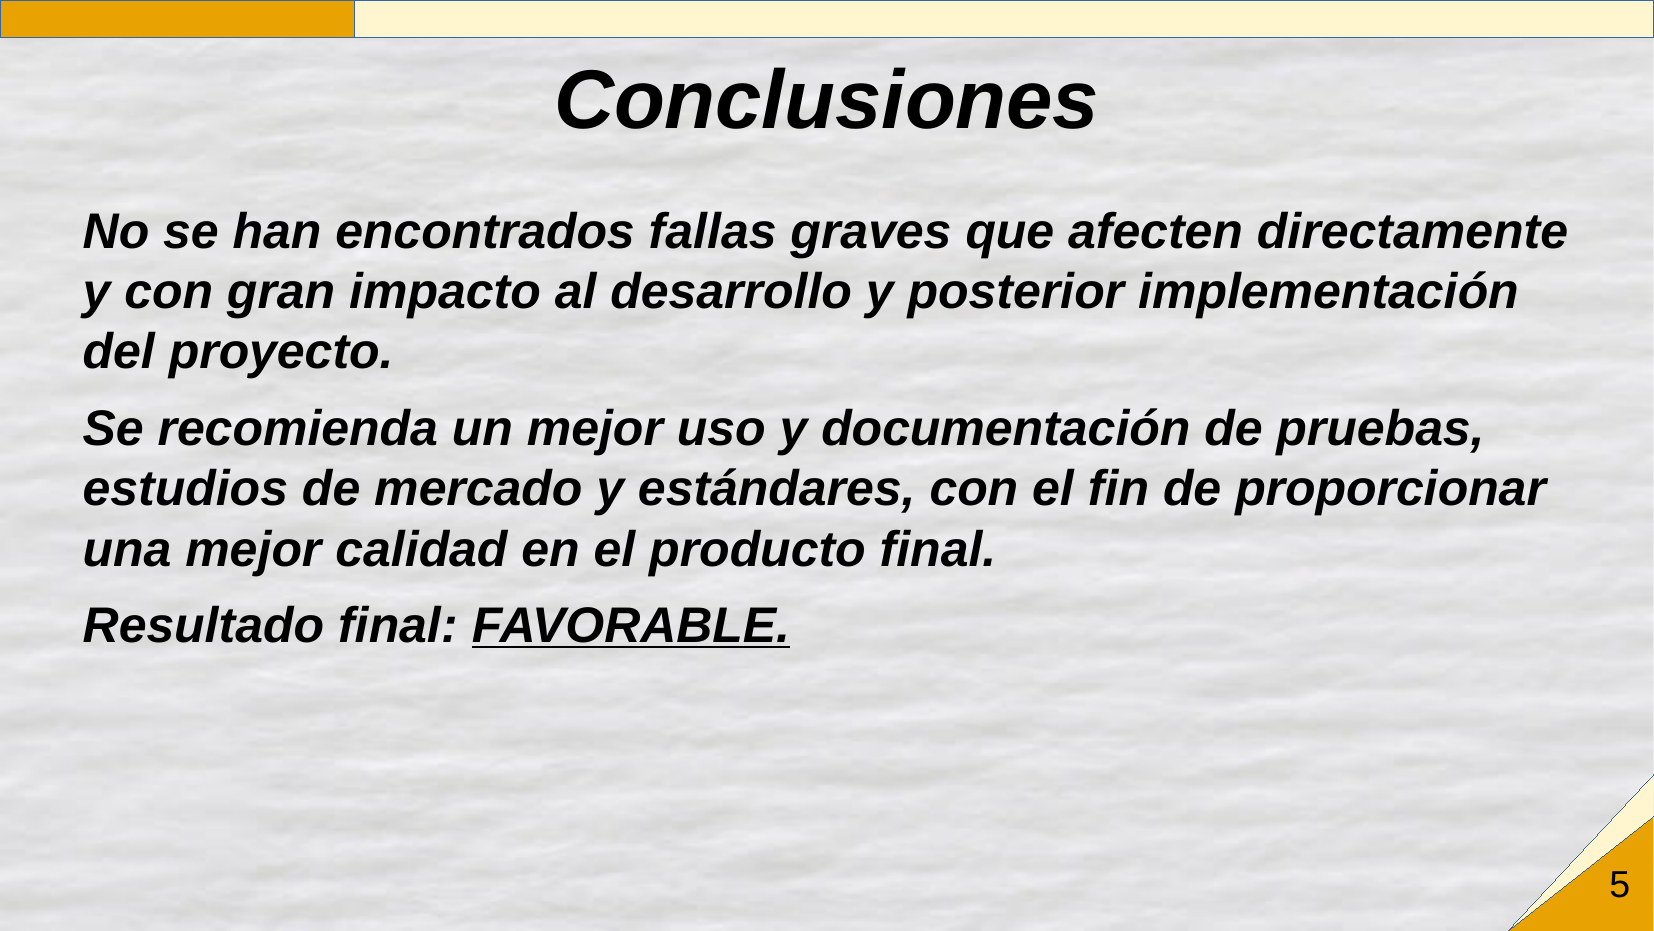

Conclusiones
# No se han encontrados fallas graves que afecten directamente y con gran impacto al desarrollo y posterior implementación del proyecto.
Se recomienda un mejor uso y documentación de pruebas, estudios de mercado y estándares, con el fin de proporcionar una mejor calidad en el producto final.
Resultado final: FAVORABLE.